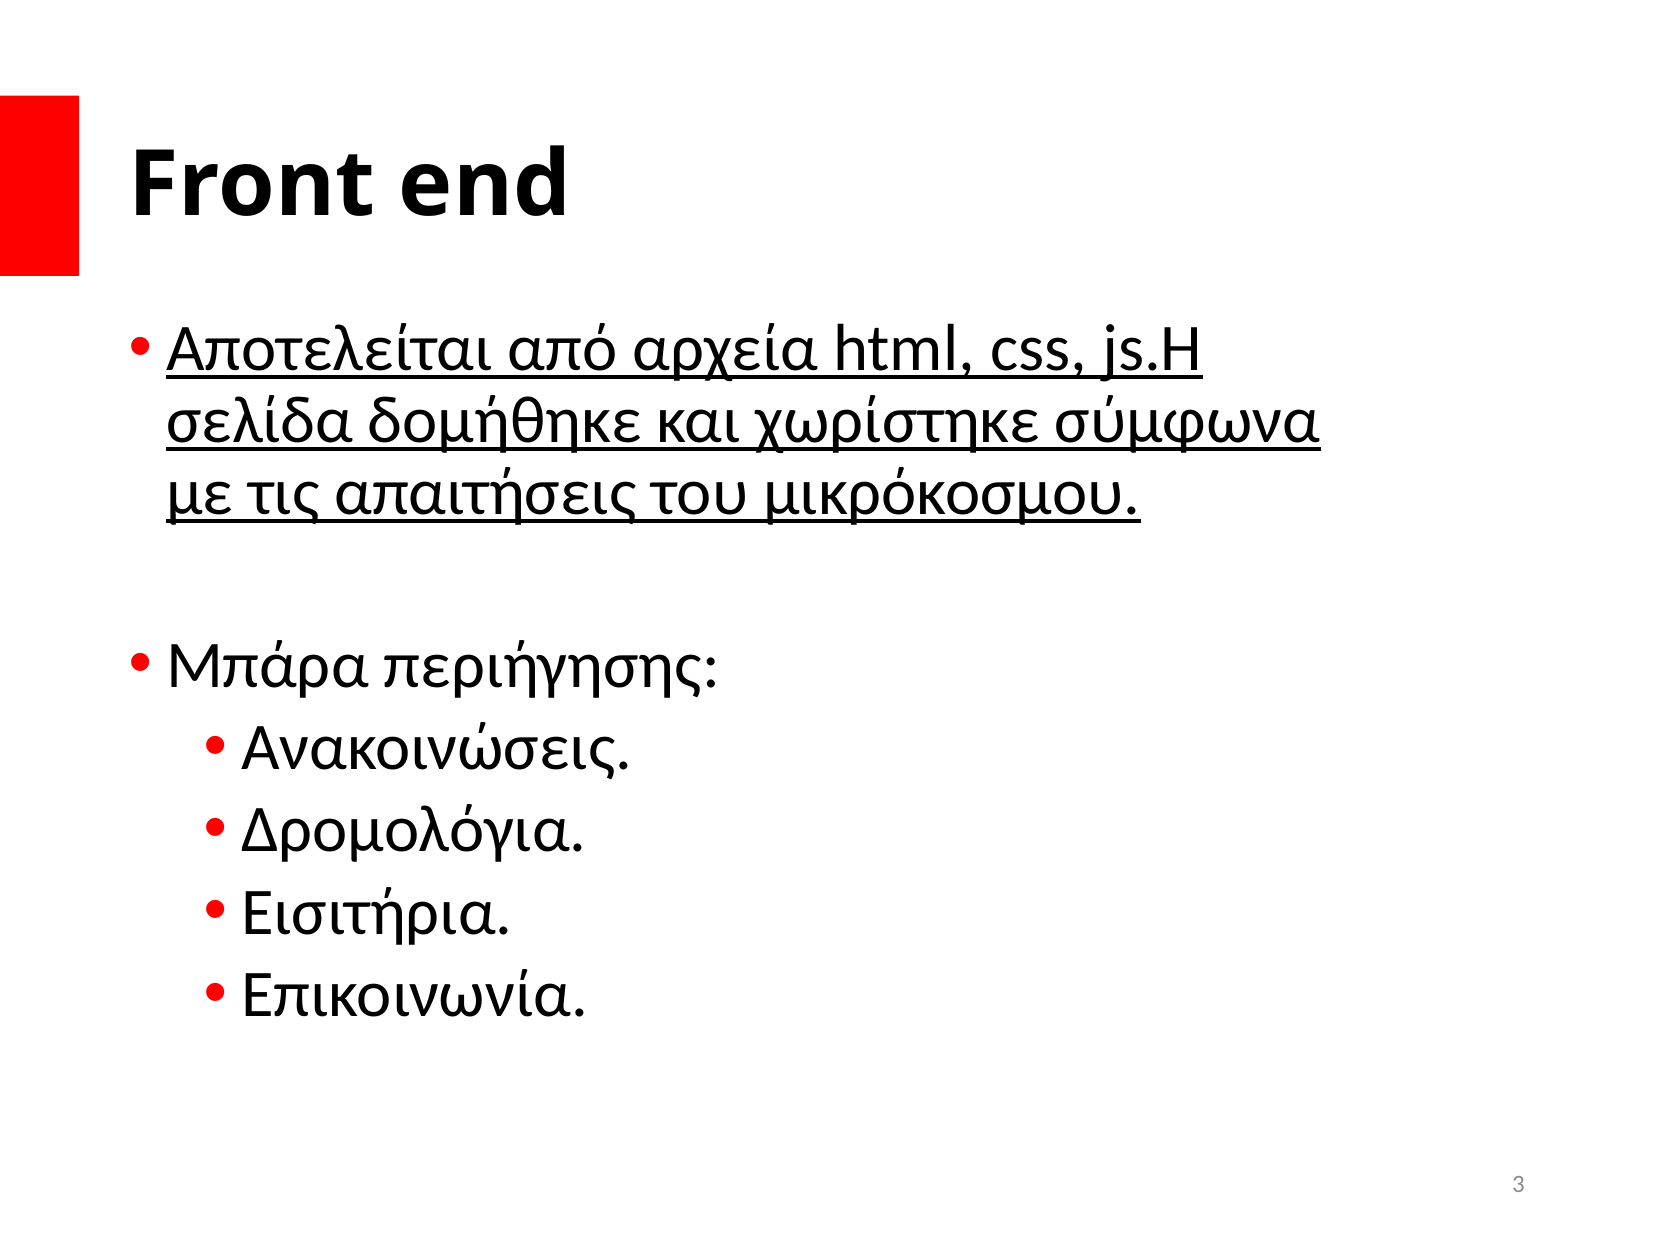

# Front end
Αποτελείται από αρχεία html, css, js.Η σελίδα δομήθηκε και χωρίστηκε σύμφωνα με τις απαιτήσεις του μικρόκοσμου.
Μπάρα περιήγησης:
Ανακοινώσεις.
Δρομολόγια.
Εισιτήρια.
Επικοινωνία.